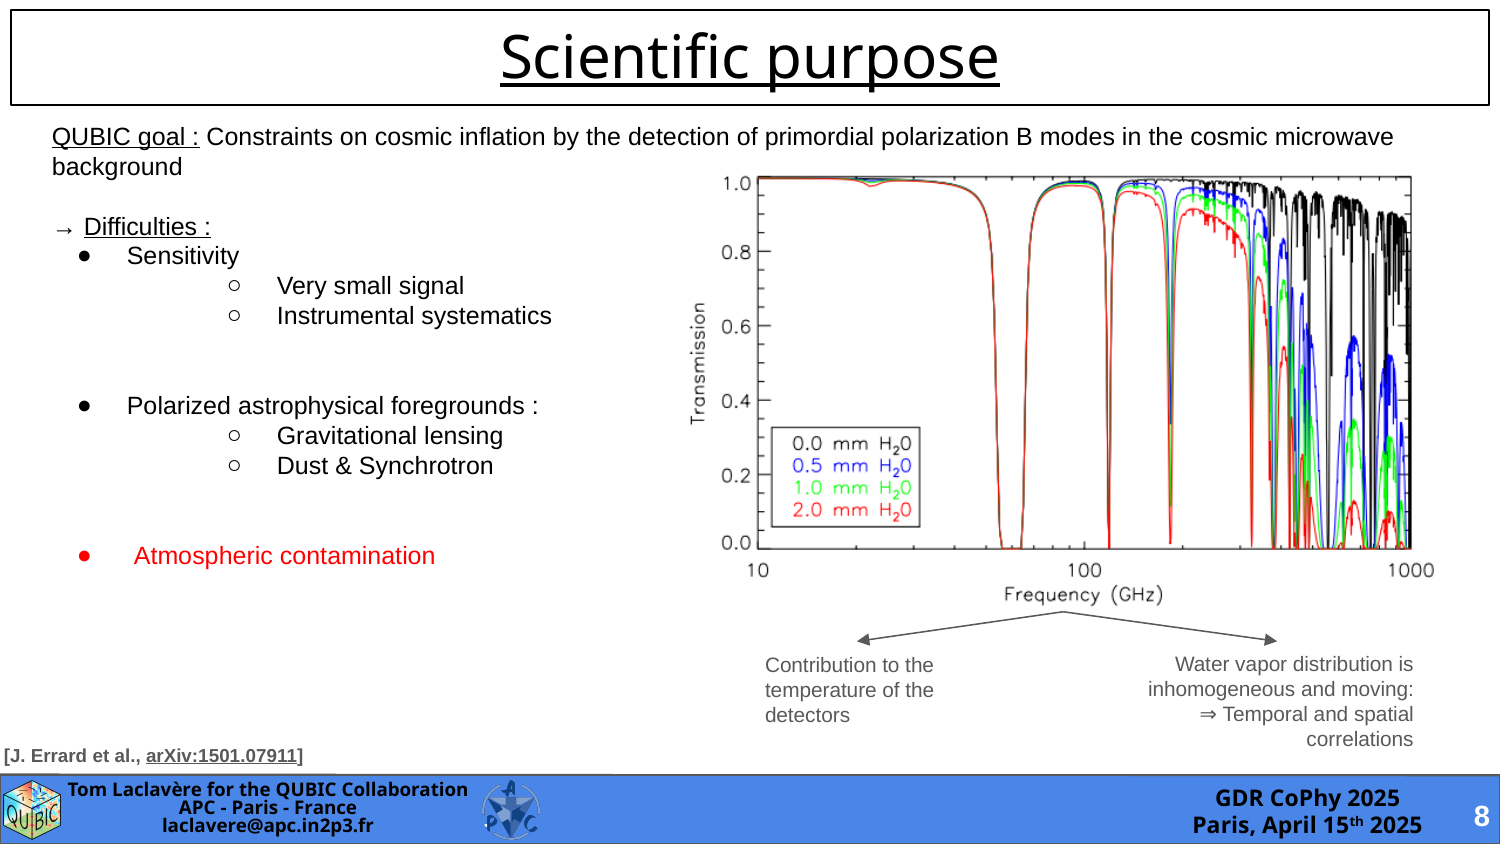

# Scientific purpose
QUBIC goal : Constraints on cosmic inflation by the detection of primordial polarization B modes in the cosmic microwave background
→ Difficulties :
Sensitivity
Very small signal
Instrumental systematics
Polarized astrophysical foregrounds :
Gravitational lensing
Dust & Synchrotron
 Atmospheric contamination
Dust
Water vapor distribution is inhomogeneous and moving:
⇒ Temporal and spatial correlations
Contribution to the temperature of the detectors
[J. Errard et al., arXiv:1501.07911]